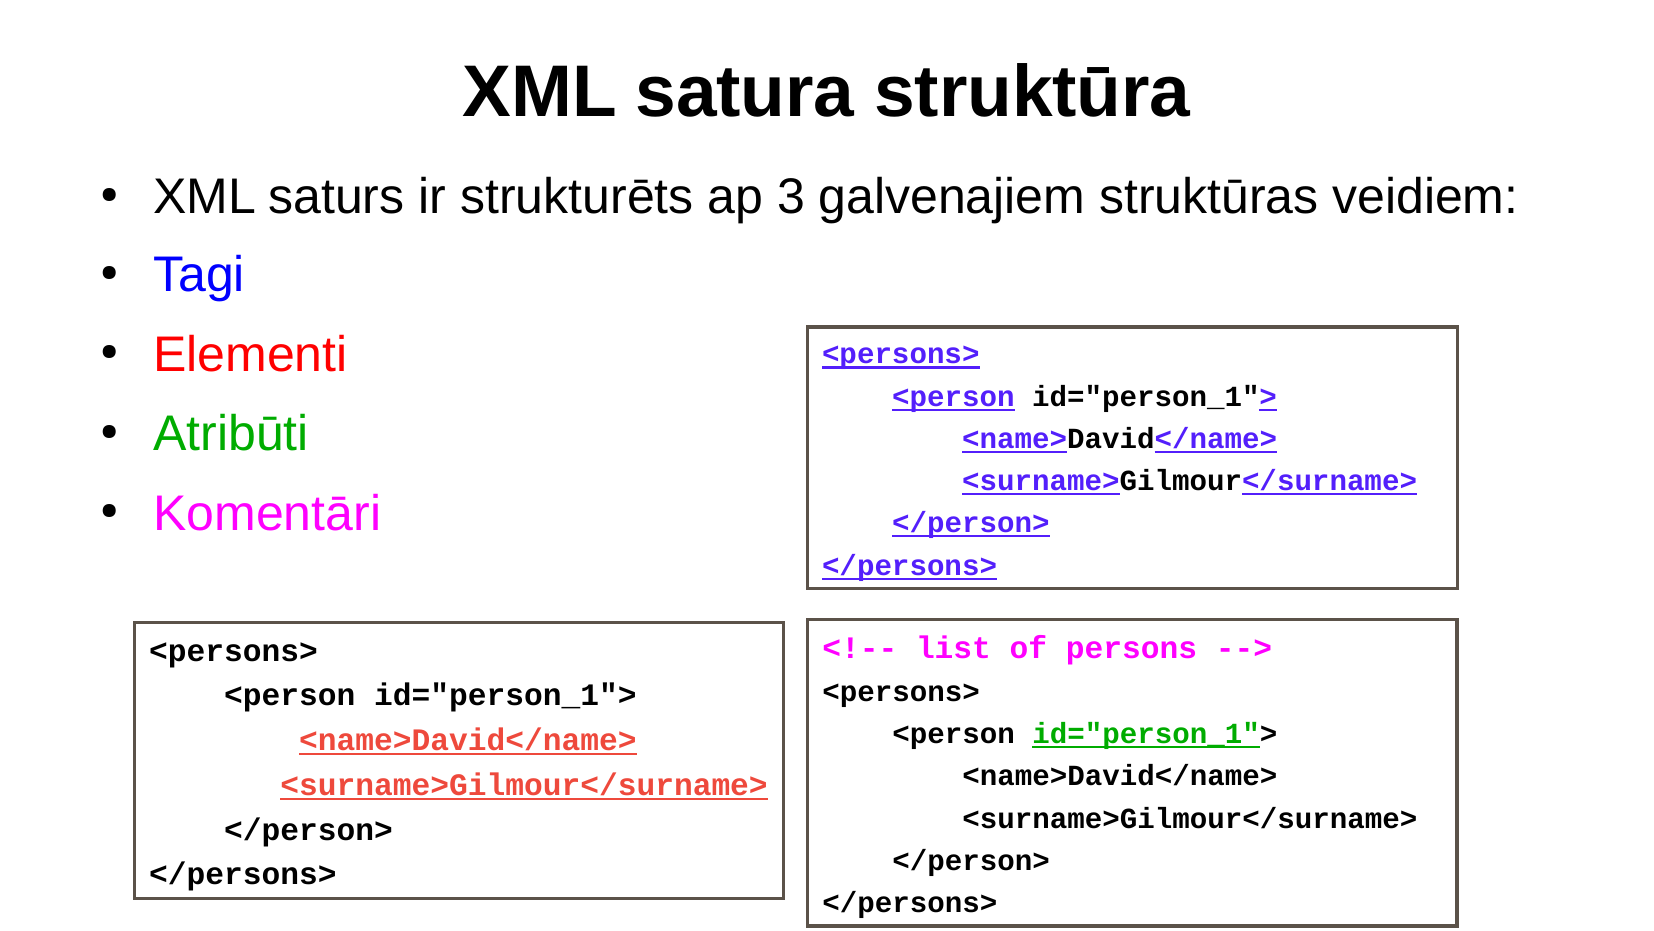

# XML satura struktūra
XML saturs ir strukturēts ap 3 galvenajiem struktūras veidiem:
Tagi
Elementi
Atribūti
Komentāri
<persons>
 <person id="person_1">
 <name>David</name>
 <surname>Gilmour</surname>
 </person>
</persons>
<!-- list of persons -->
<persons>
 <person id="person_1">
 <name>David</name>
 <surname>Gilmour</surname>
 </person>
</persons>
<persons>
 <person id="person_1">
 <name>David</name>
 <surname>Gilmour</surname>
 </person>
</persons>